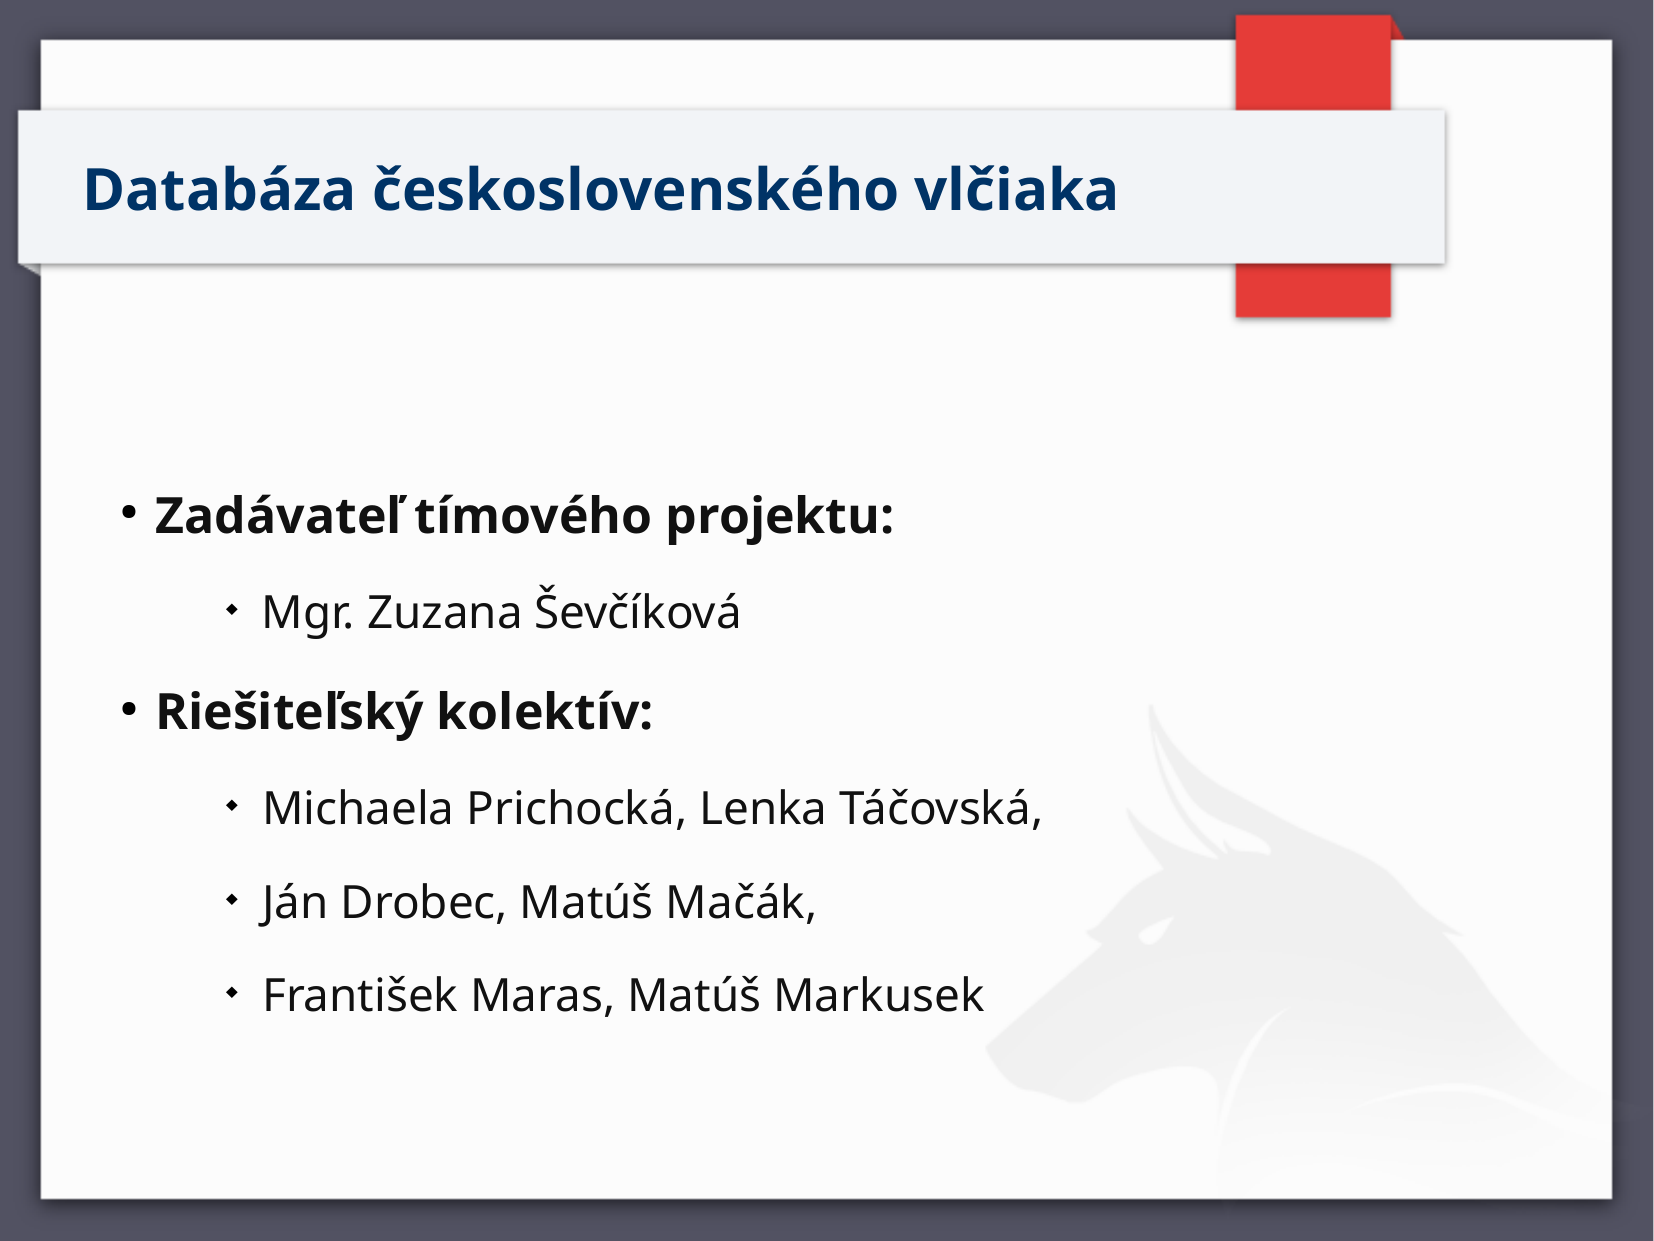

# Databáza československého vlčiaka
Zadávateľ tímového projektu:
Mgr. Zuzana Ševčíková
Riešiteľský kolektív:
Michaela Prichocká, Lenka Táčovská,
Ján Drobec, Matúš Mačák,
František Maras, Matúš Markusek